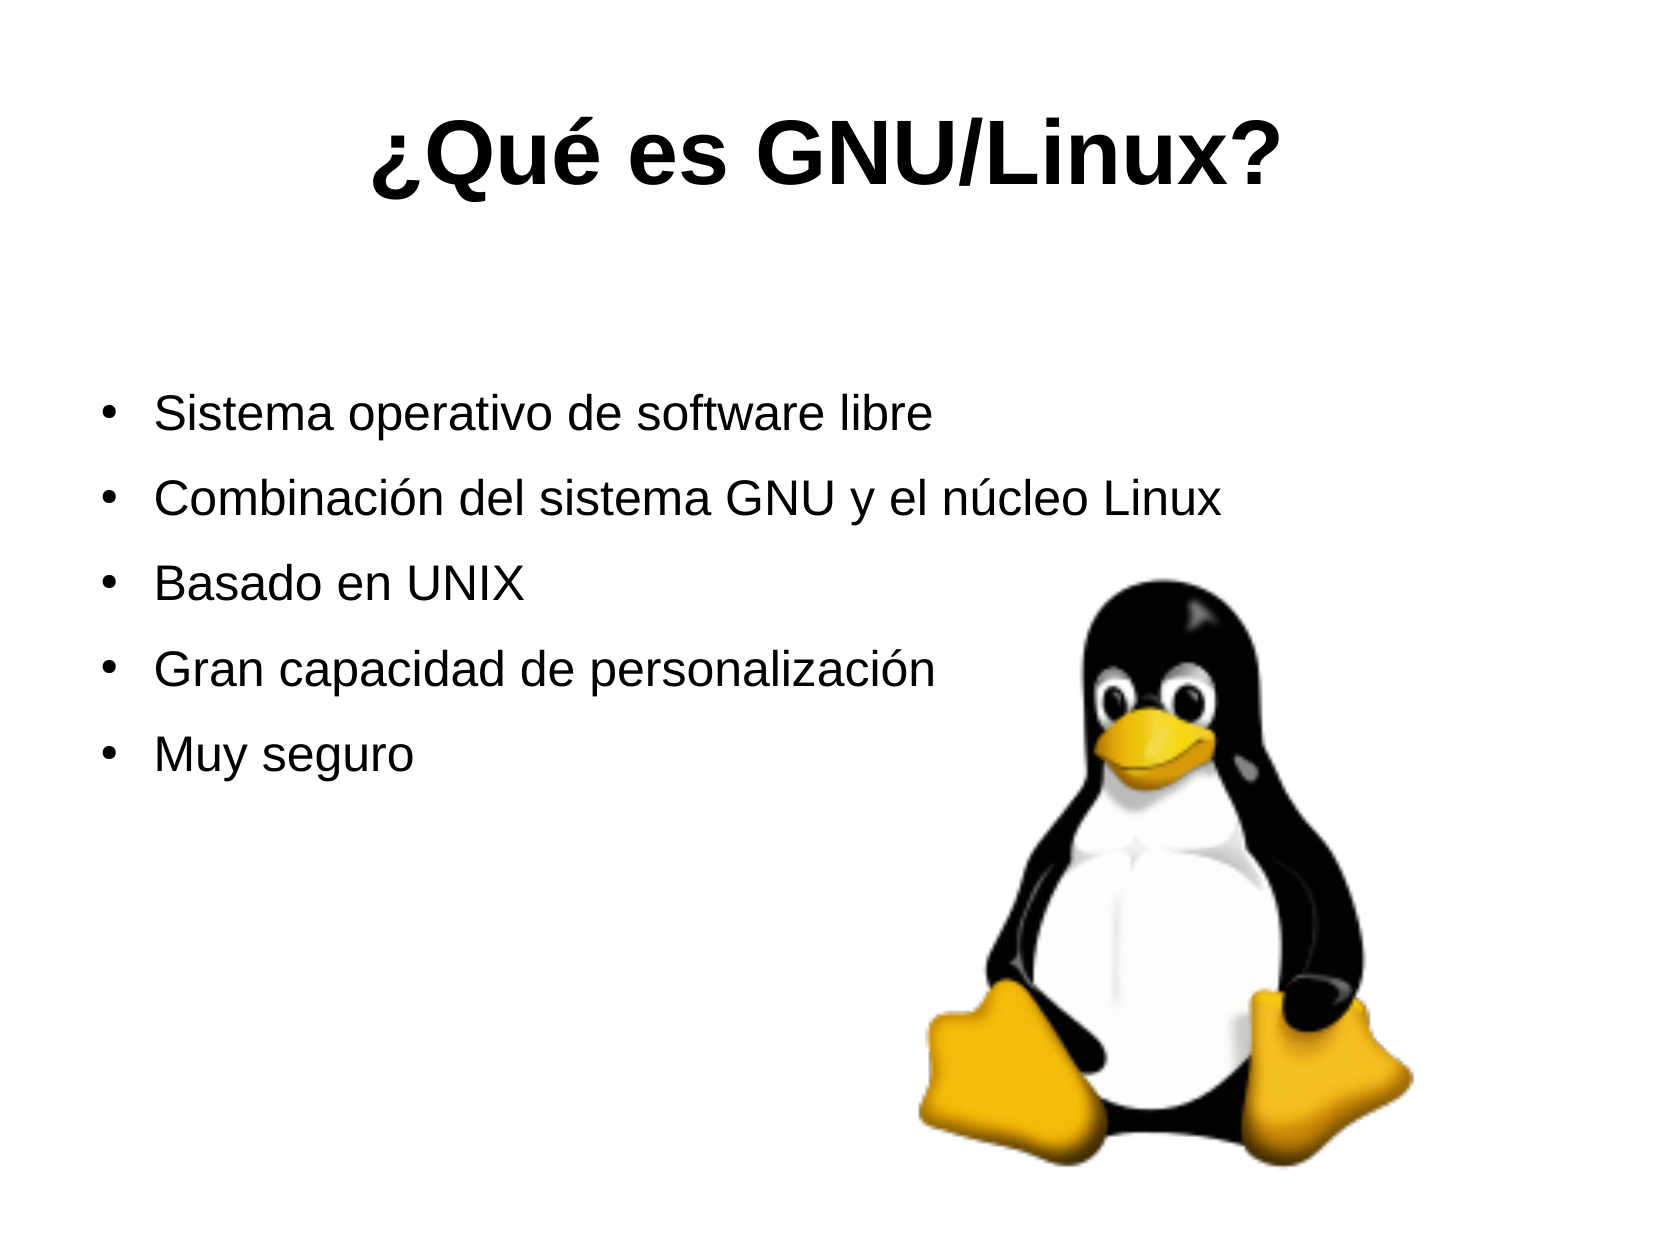

# ¿Qué es GNU/Linux?
Sistema operativo de software libre
Combinación del sistema GNU y el núcleo Linux
Basado en UNIX
Gran capacidad de personalización
Muy seguro